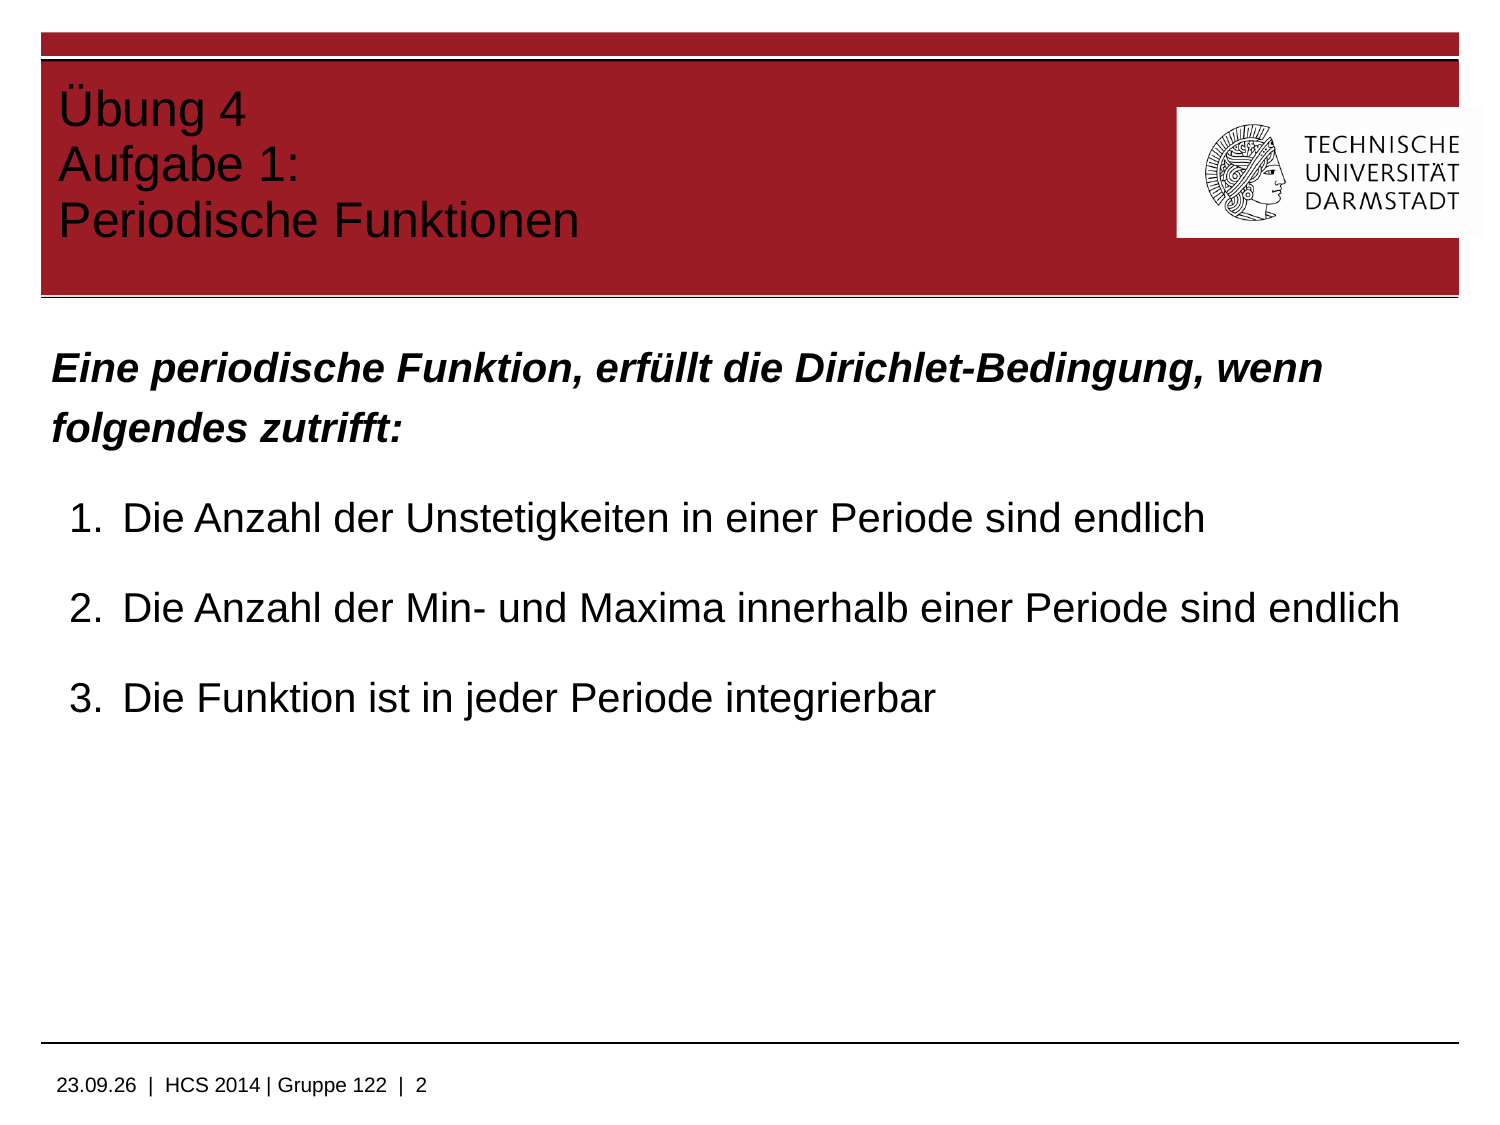

# Übung 4 Aufgabe 1: Periodische Funktionen
Eine periodische Funktion, erfüllt die Dirichlet-Bedingung, wenn folgendes zutrifft:
Die Anzahl der Unstetigkeiten in einer Periode sind endlich
Die Anzahl der Min- und Maxima innerhalb einer Periode sind endlich
Die Funktion ist in jeder Periode integrierbar